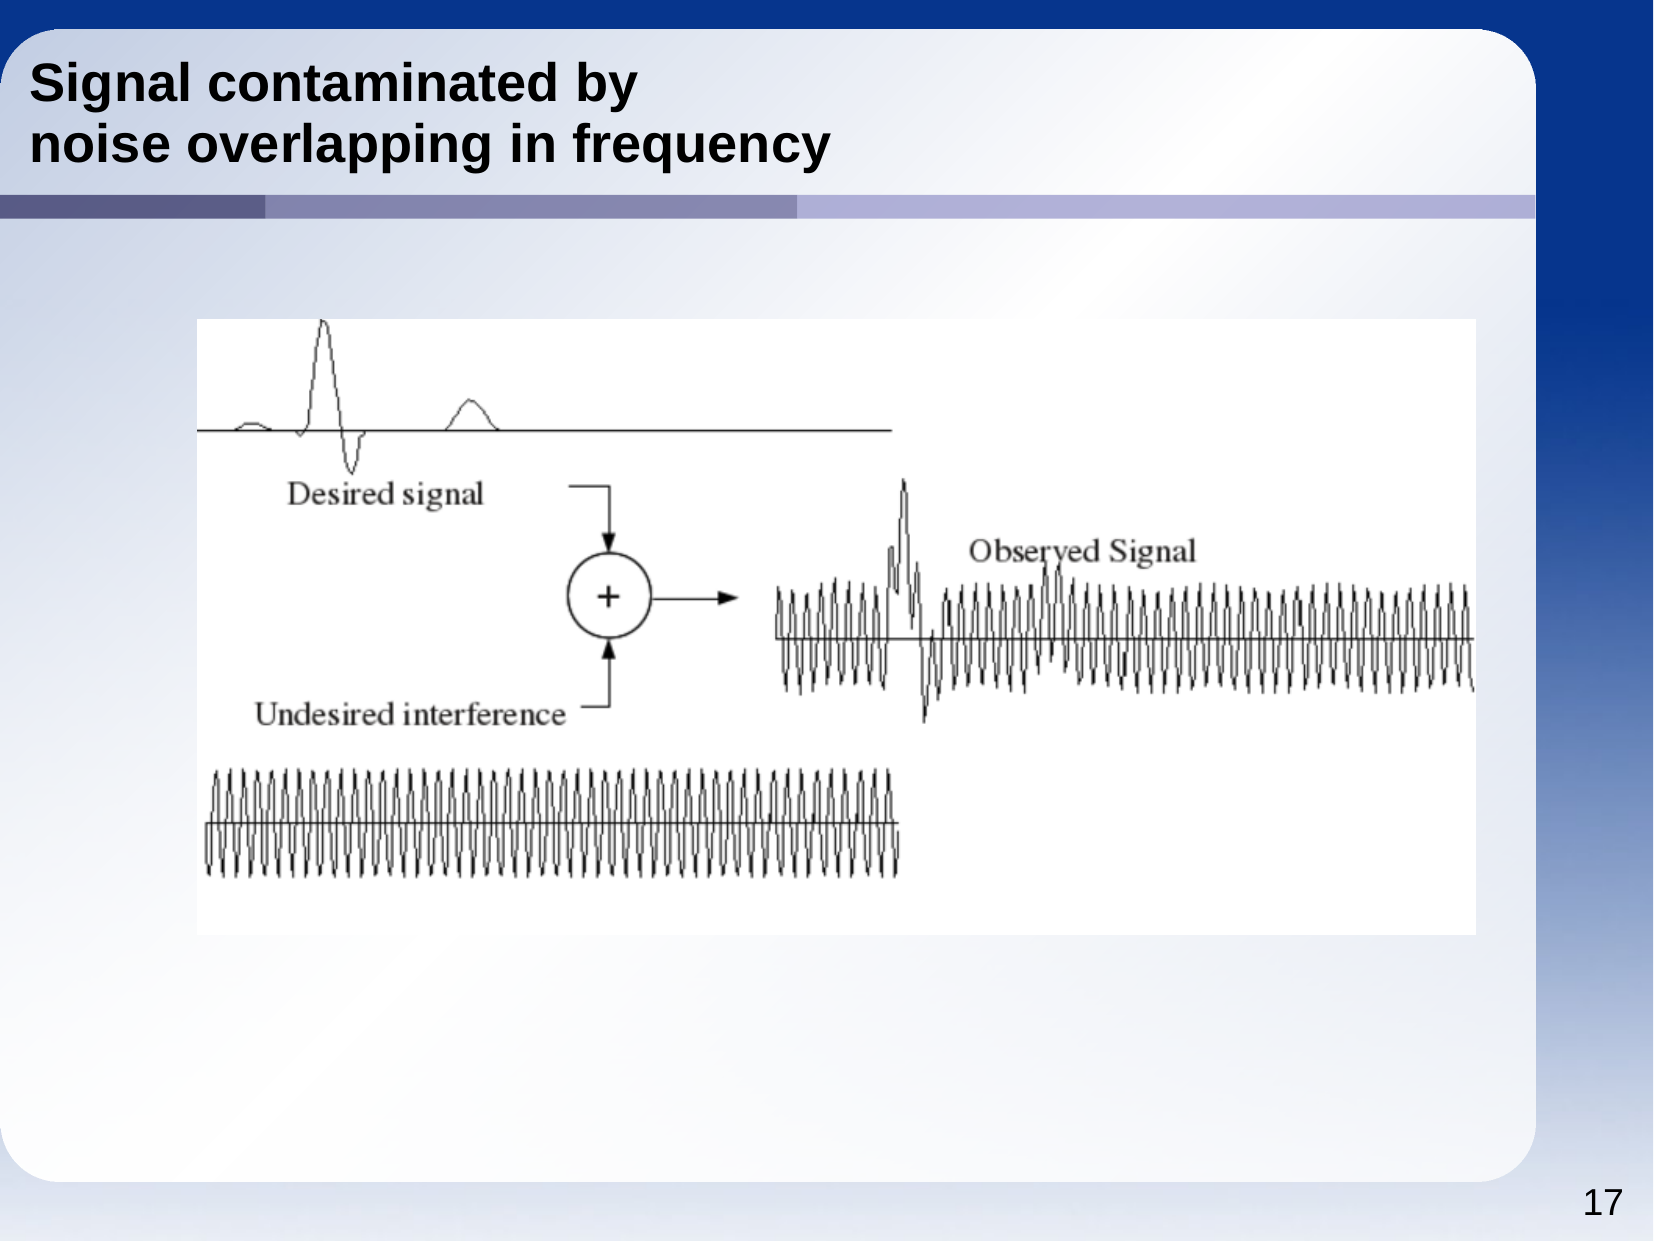

# Signal contaminated by noise overlapping in frequency
17